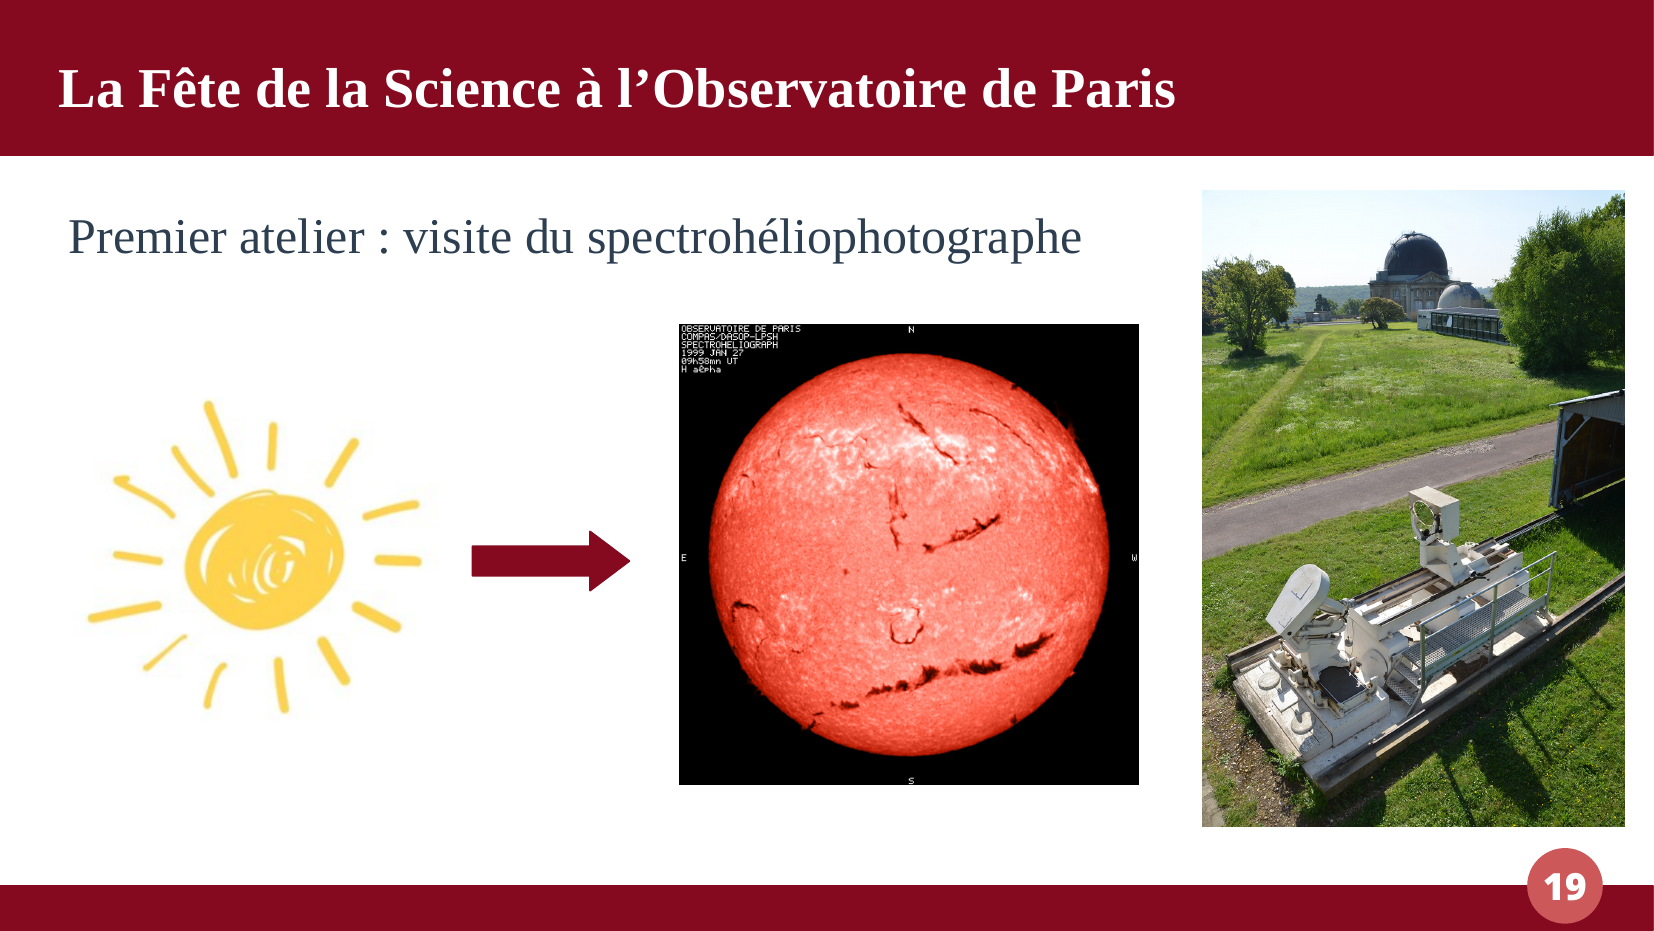

# La Fête de la Science à l’Observatoire de Paris
Premier atelier : visite du spectrohéliophotographe
19